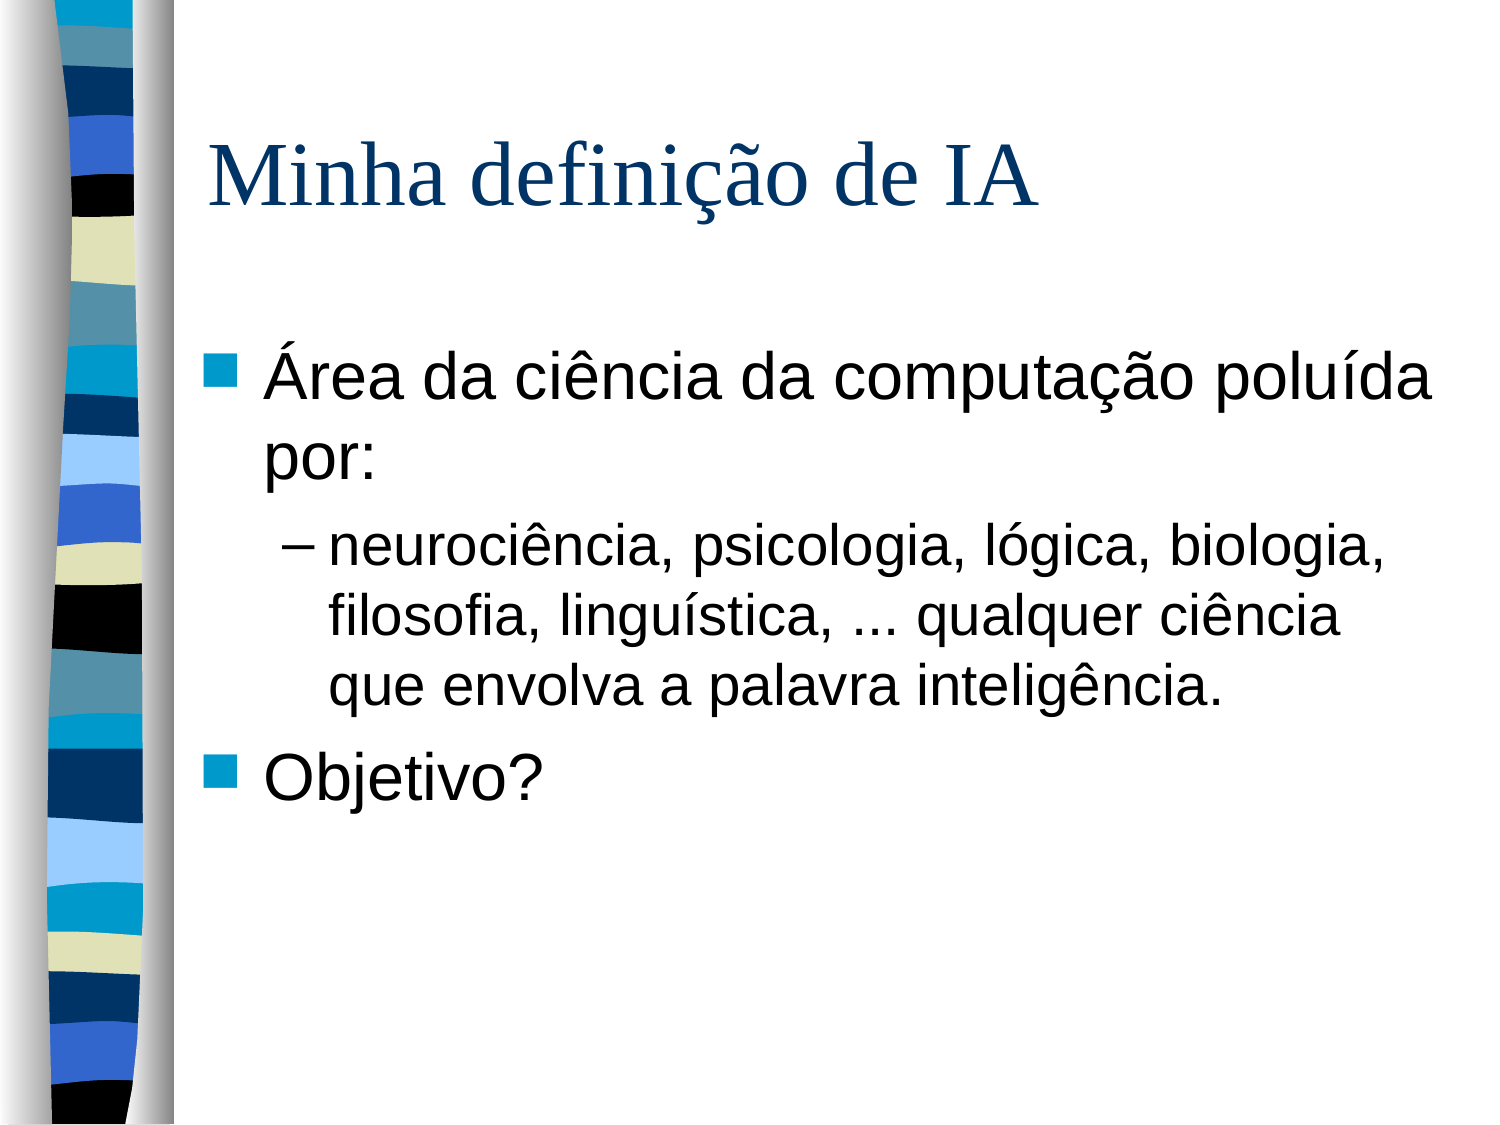

# Minha definição de IA
Área da ciência da computação poluída por:
neurociência, psicologia, lógica, biologia, filosofia, linguística, ... qualquer ciência que envolva a palavra inteligência.
Objetivo?